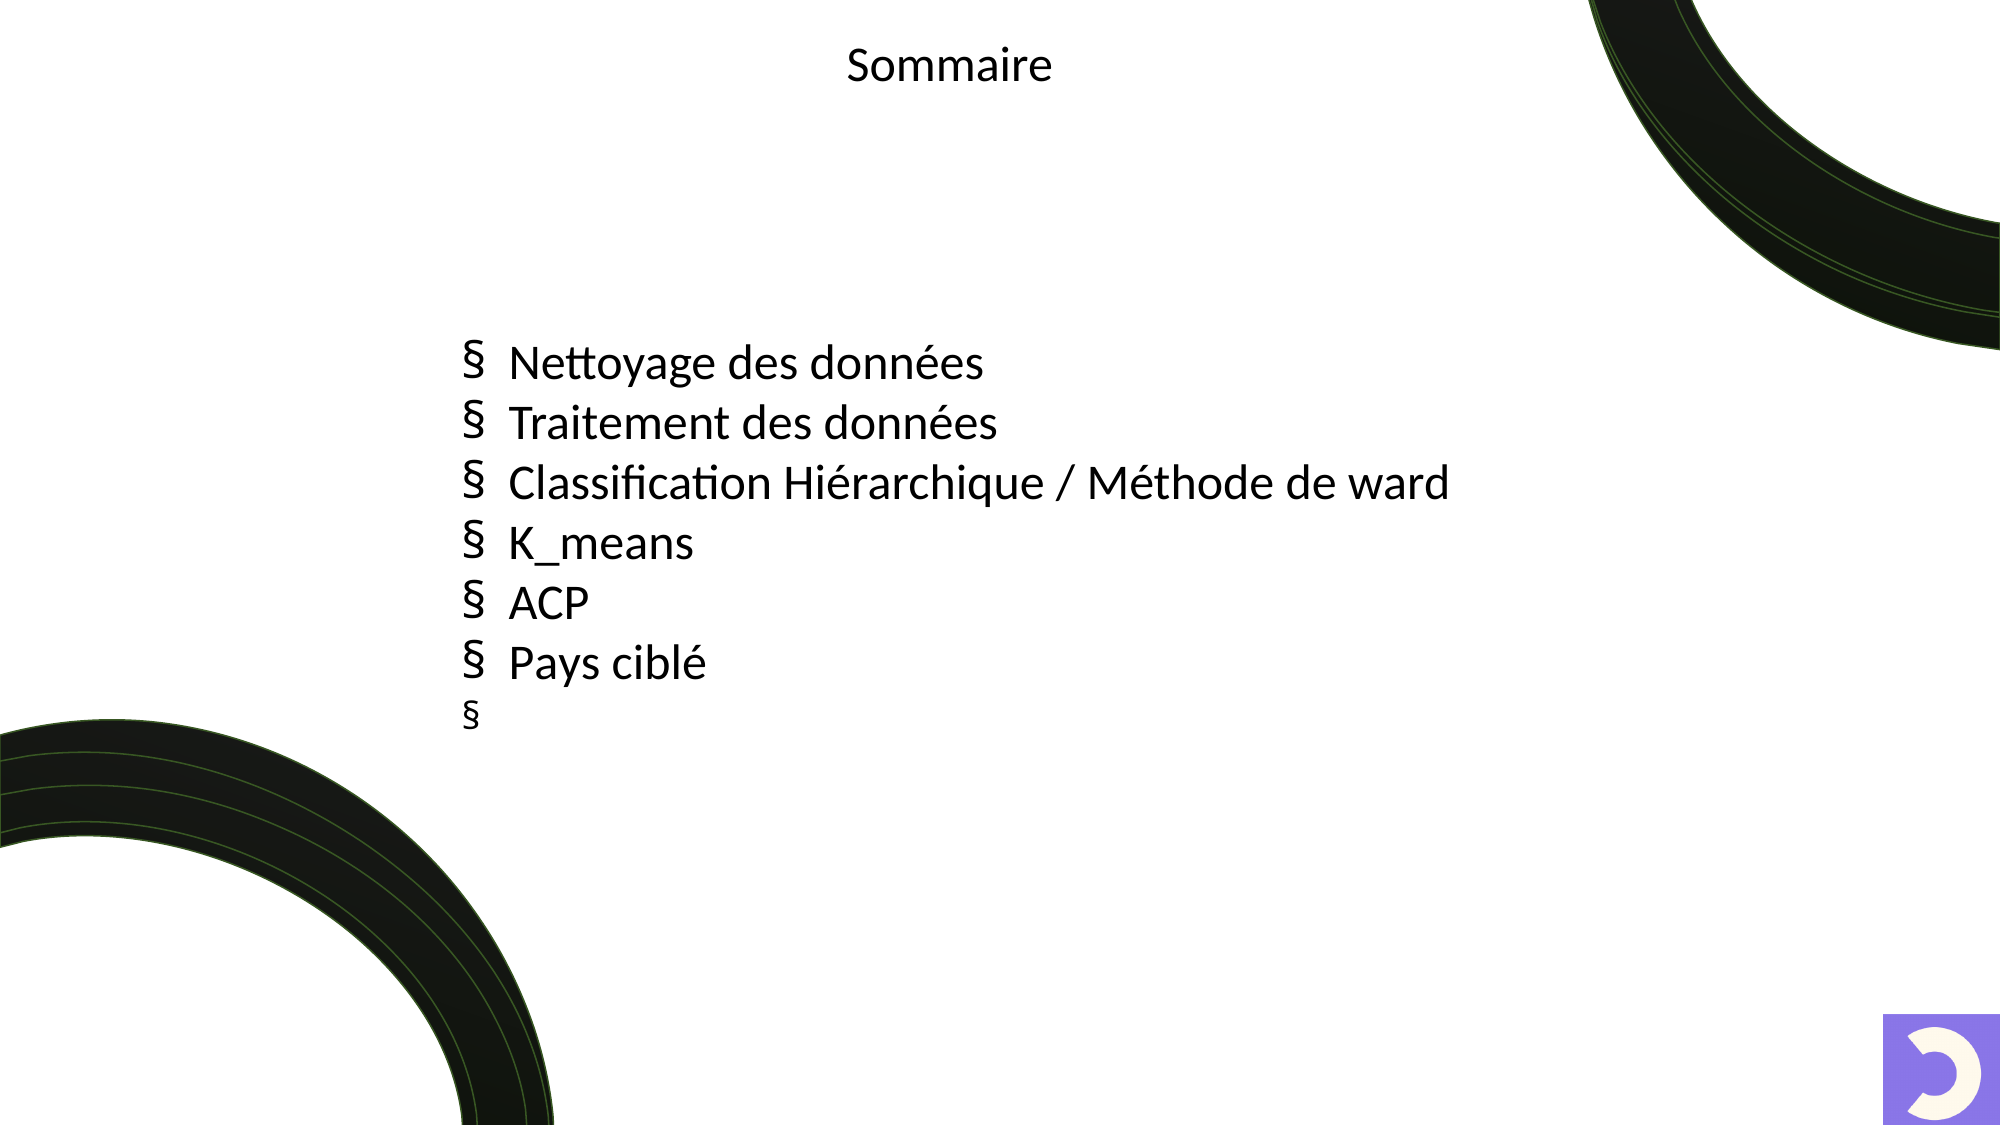

# Sommaire
Nettoyage des données
Traitement des données
Classification Hiérarchique / Méthode de ward
K_means
ACP
Pays ciblé